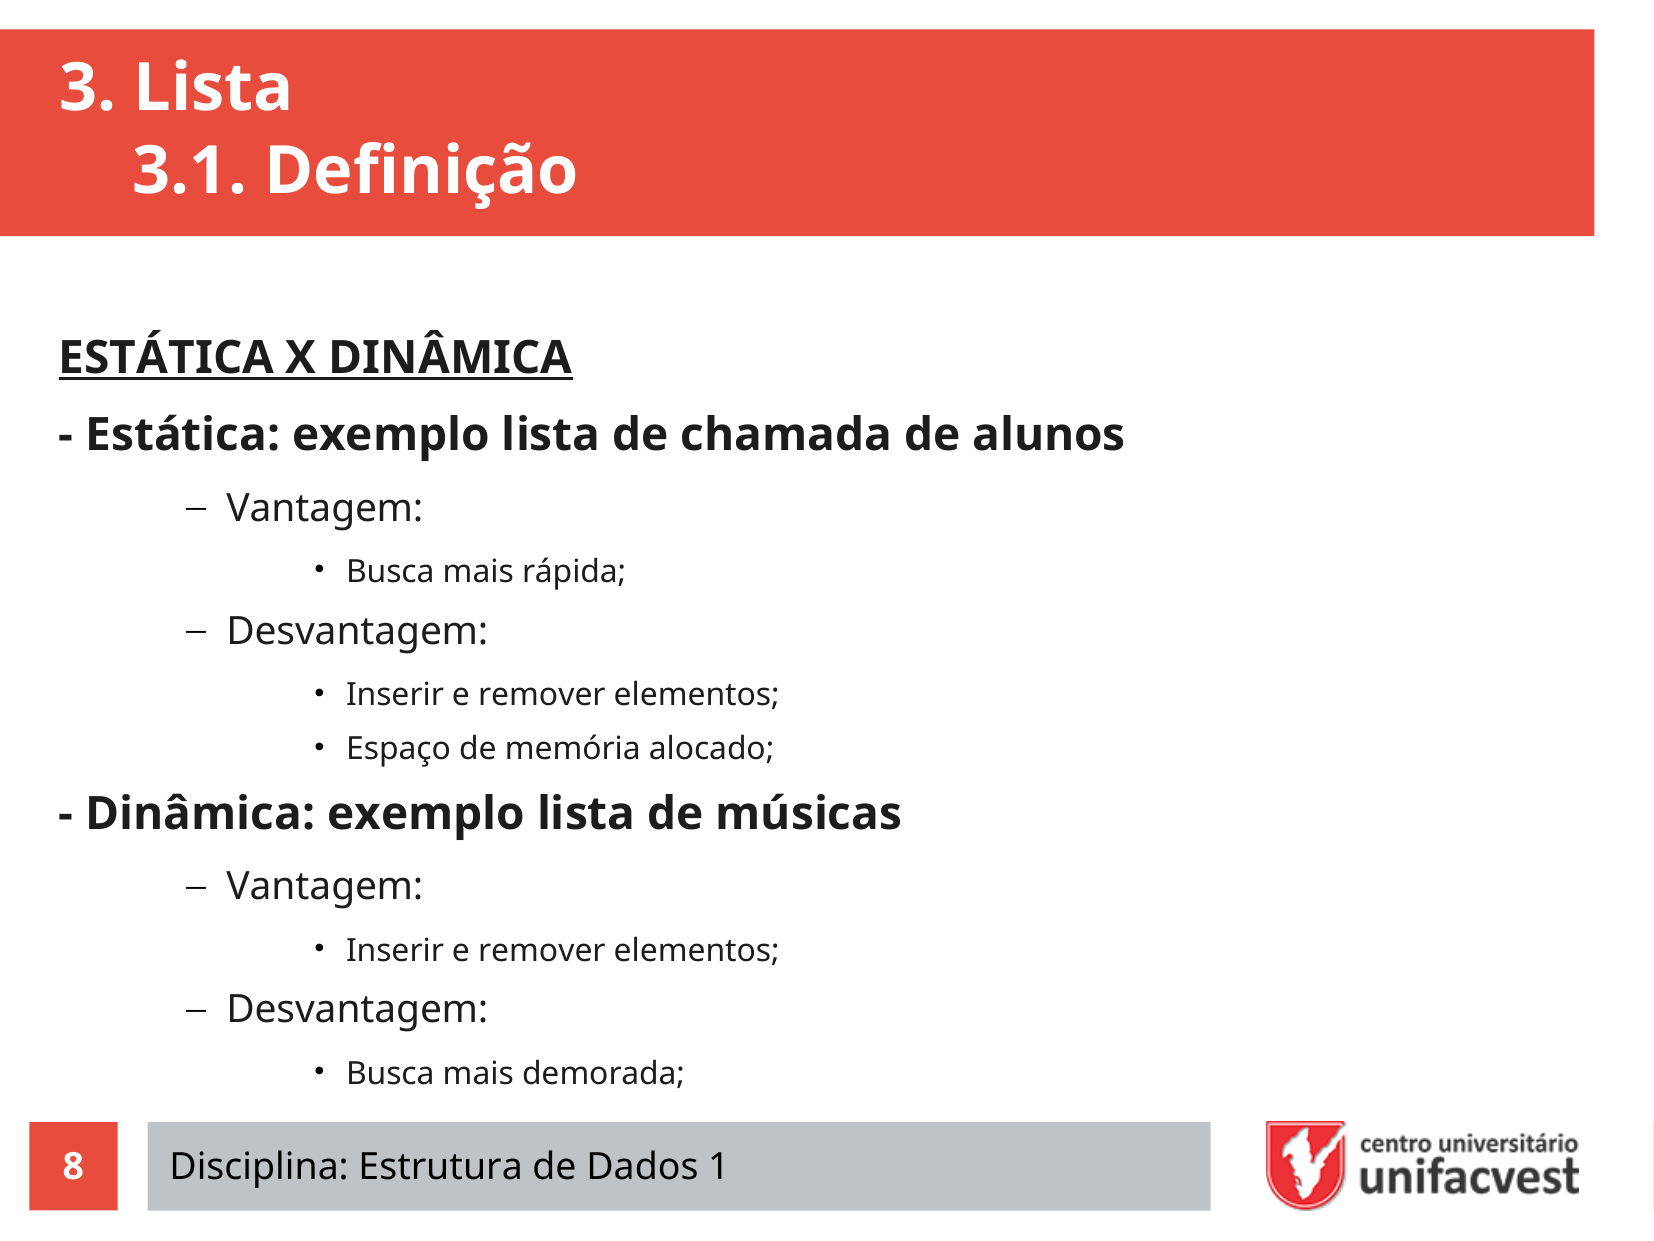

# 3. Lista 3.1. Definição
ESTÁTICA X DINÂMICA
- Estática: exemplo lista de chamada de alunos
Vantagem:
Busca mais rápida;
Desvantagem:
Inserir e remover elementos;
Espaço de memória alocado;
- Dinâmica: exemplo lista de músicas
Vantagem:
Inserir e remover elementos;
Desvantagem:
Busca mais demorada;
8
Disciplina: Estrutura de Dados 1